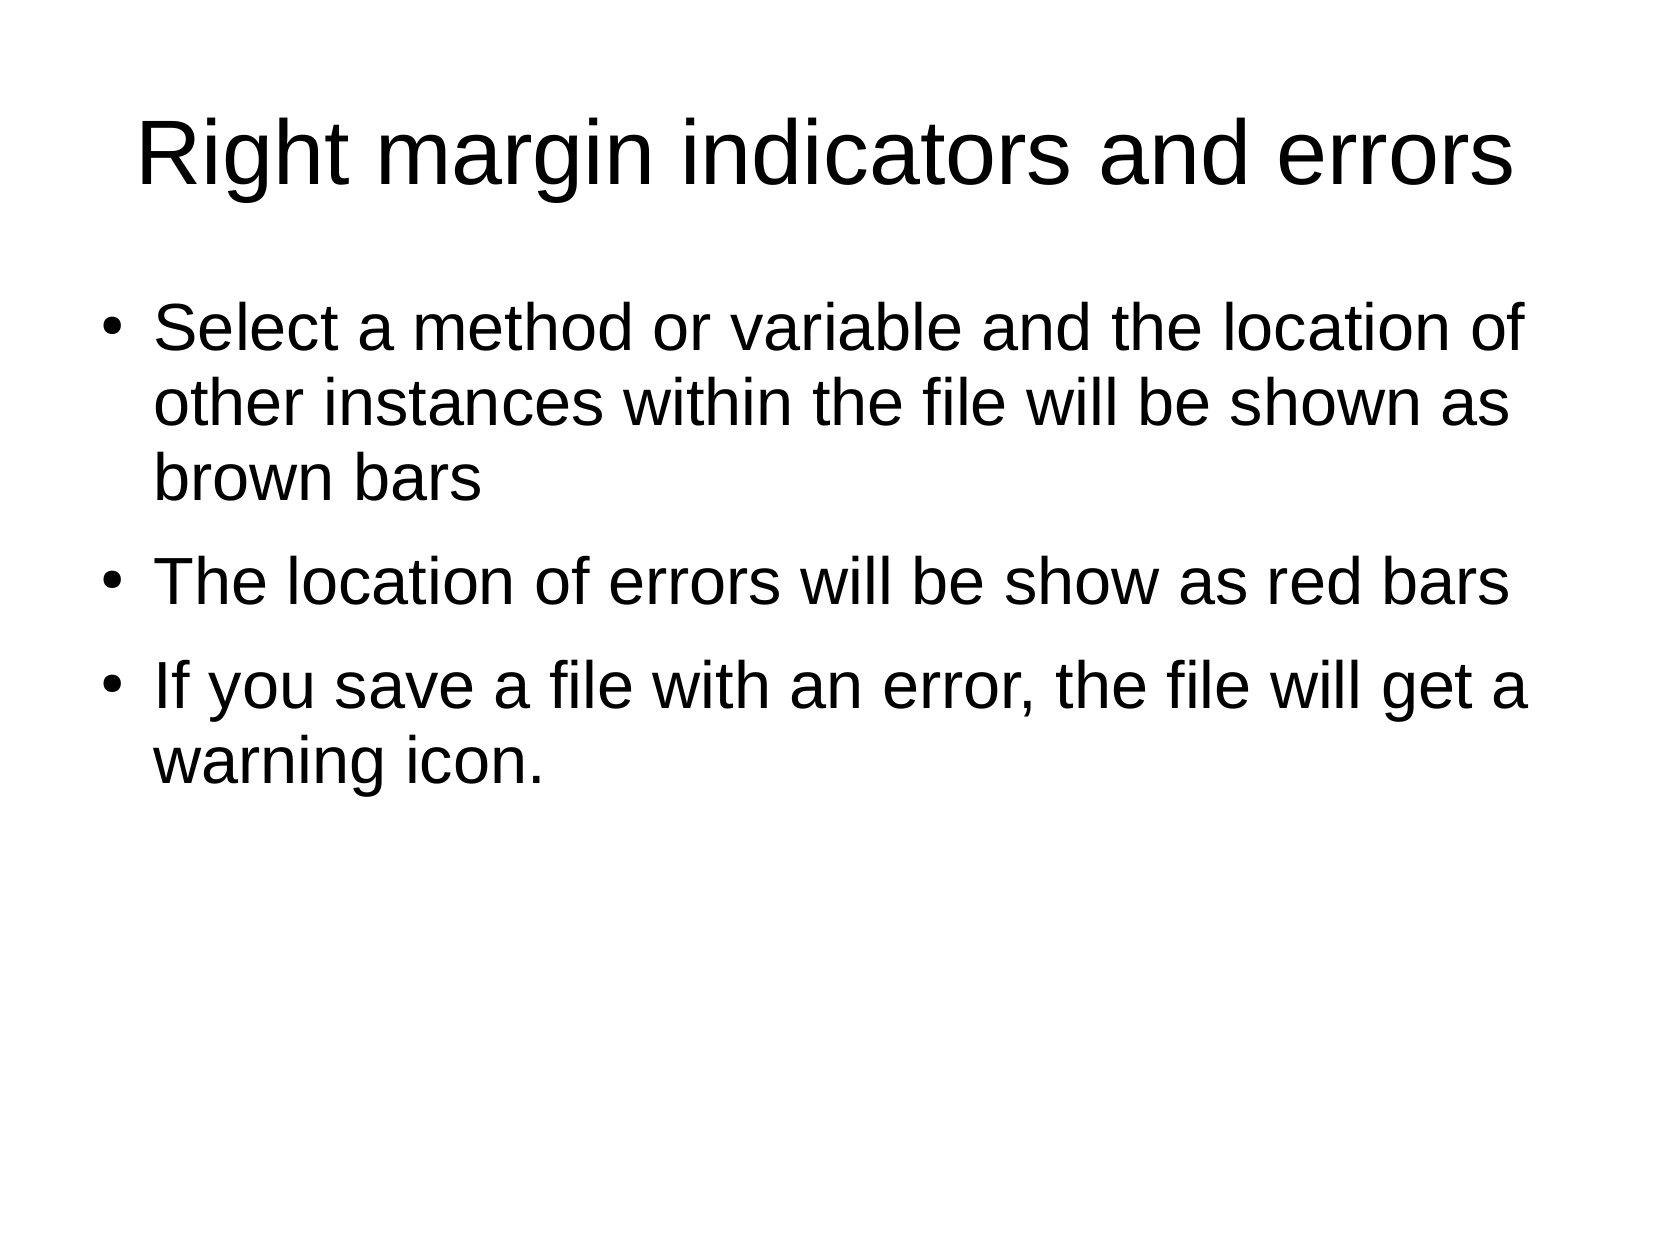

# Right margin indicators and errors
Select a method or variable and the location of other instances within the file will be shown as brown bars
The location of errors will be show as red bars
If you save a file with an error, the file will get a warning icon.